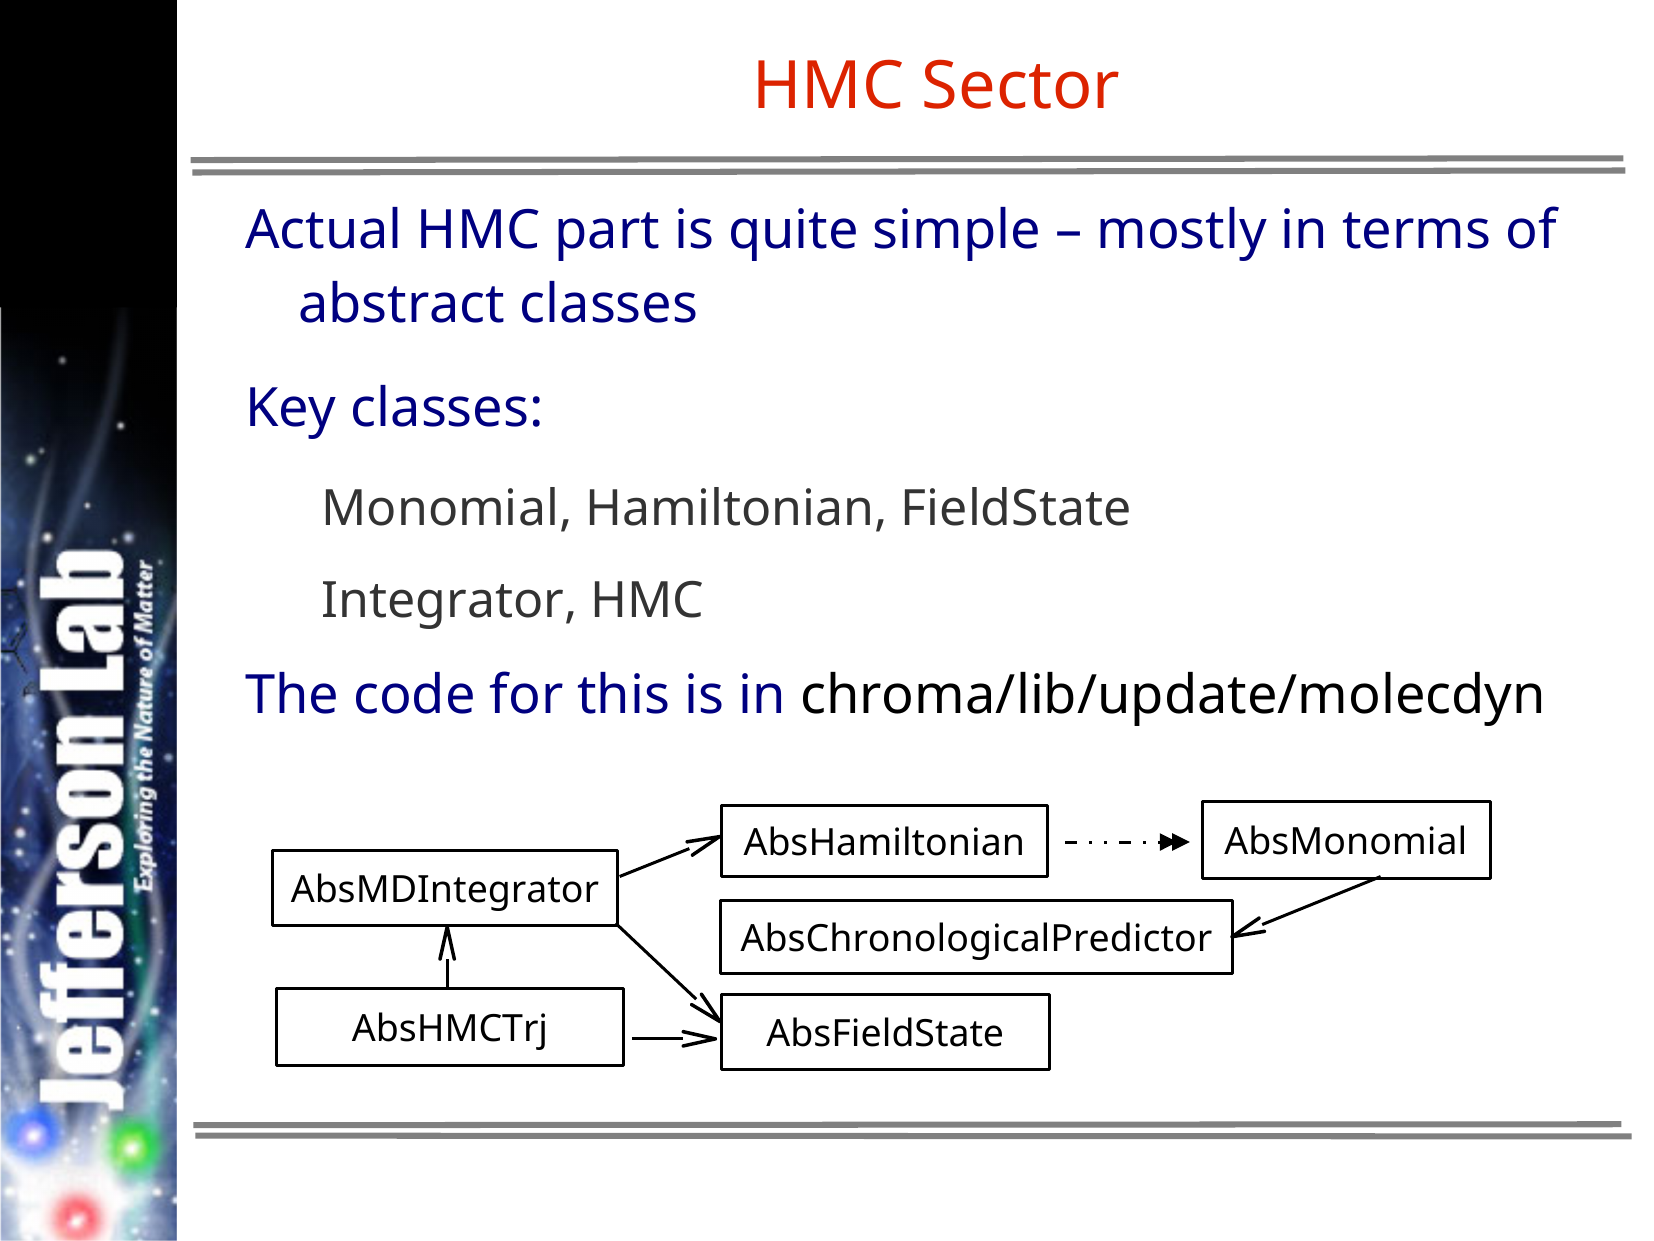

# HMC Sector
Actual HMC part is quite simple – mostly in terms of abstract classes
Key classes:
Monomial, Hamiltonian, FieldState
Integrator, HMC
The code for this is in chroma/lib/update/molecdyn
AbsMonomial
AbsHamiltonian
AbsMDIntegrator
AbsChronologicalPredictor
AbsHMCTrj
AbsFieldState